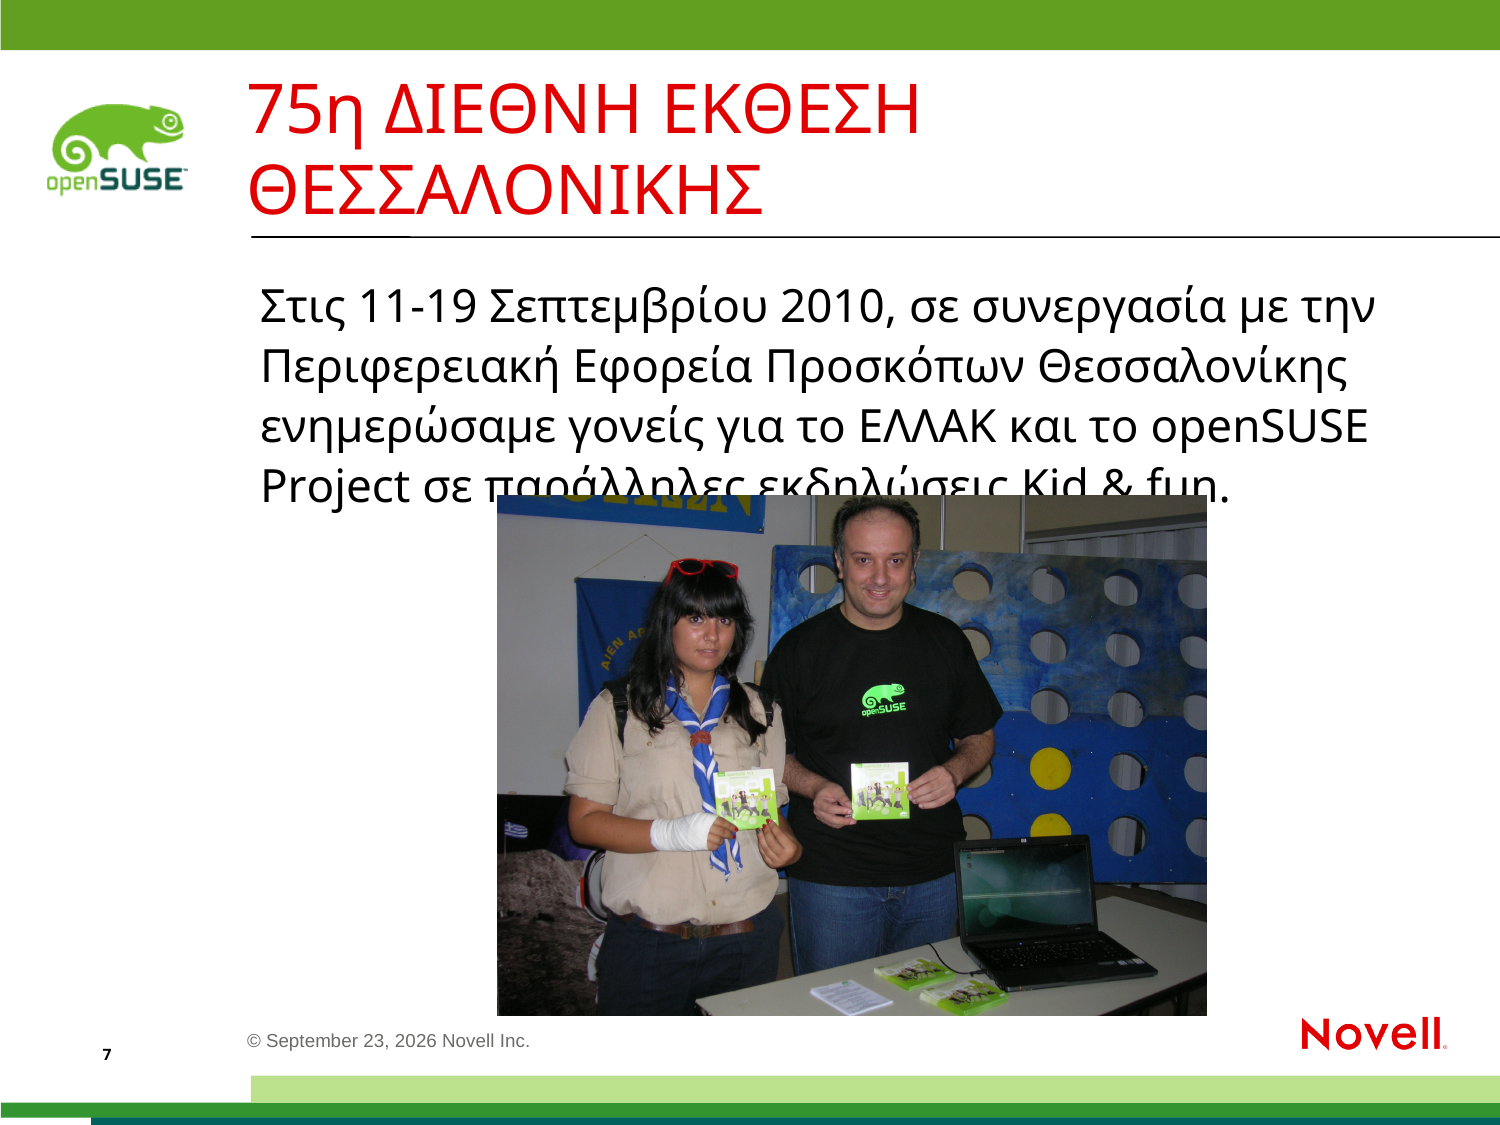

# 75η ΔΙΕΘΝΗ ΕΚΘΕΣΗ ΘΕΣΣΑΛΟΝΙΚΗΣ
Στις 11-19 Σεπτεμβρίου 2010, σε συνεργασία με την Περιφερειακή Εφορεία Προσκόπων Θεσσαλονίκης ενημερώσαμε γονείς για το ΕΛΛΑΚ και το openSUSE Project σε παράλληλες εκδηλώσεις Kid & fun.